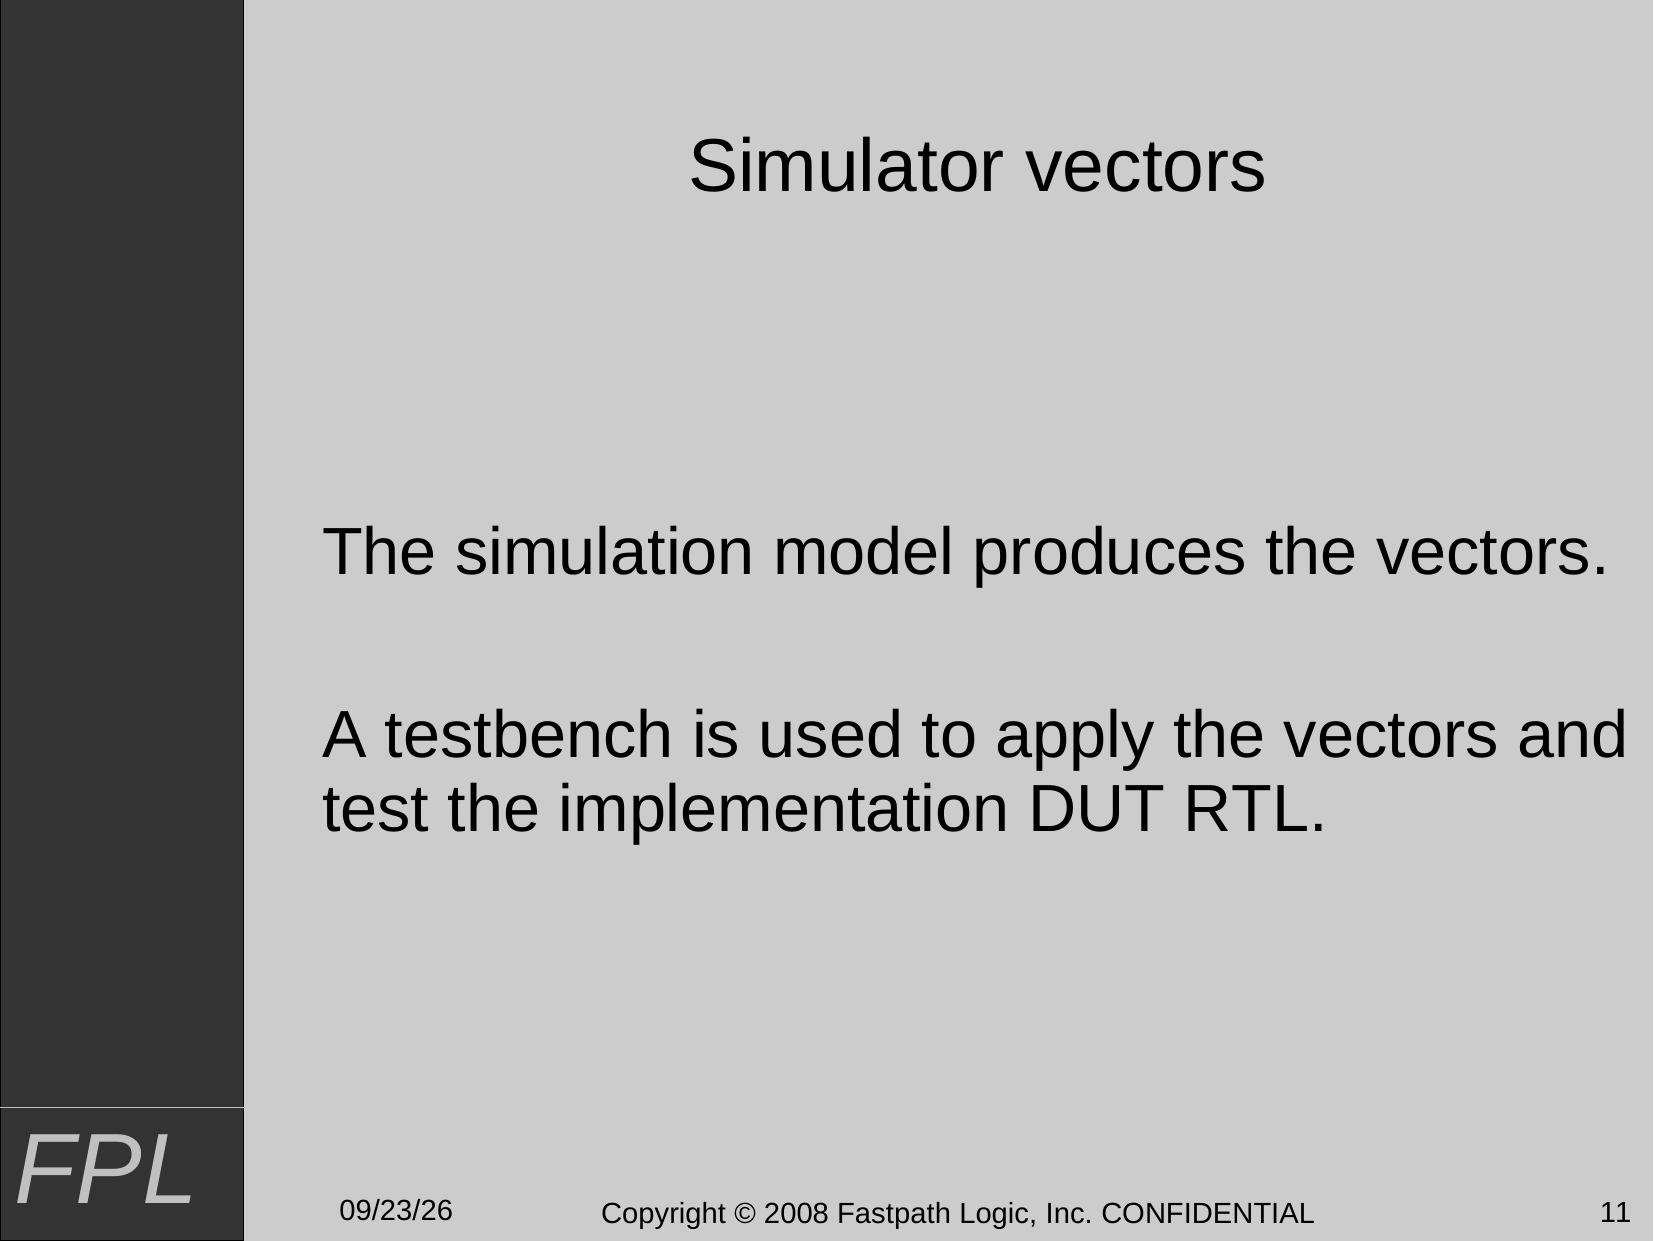

# Simulator vectors
The simulation model produces the vectors.
A testbench is used to apply the vectors and test the implementation DUT RTL.
11
© 2008 FASTPATH LOGIC INC.